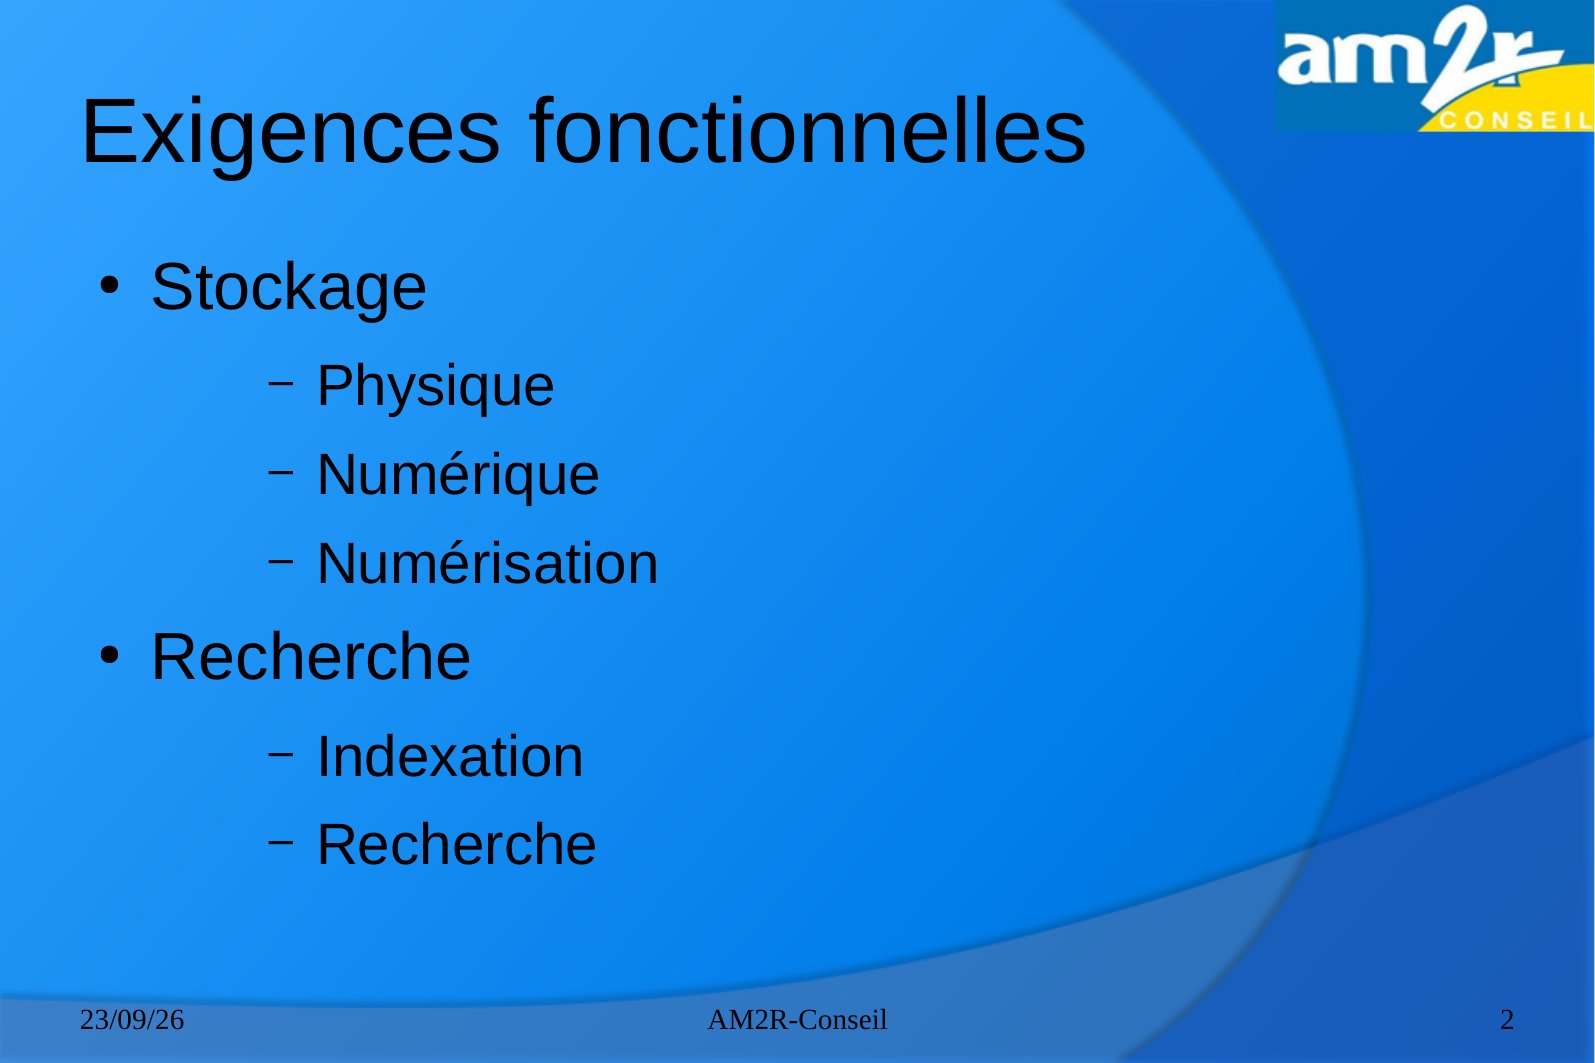

# Exigences fonctionnelles
Stockage
Physique
Numérique
Numérisation
Recherche
Indexation
Recherche
AM2R-Conseil
2